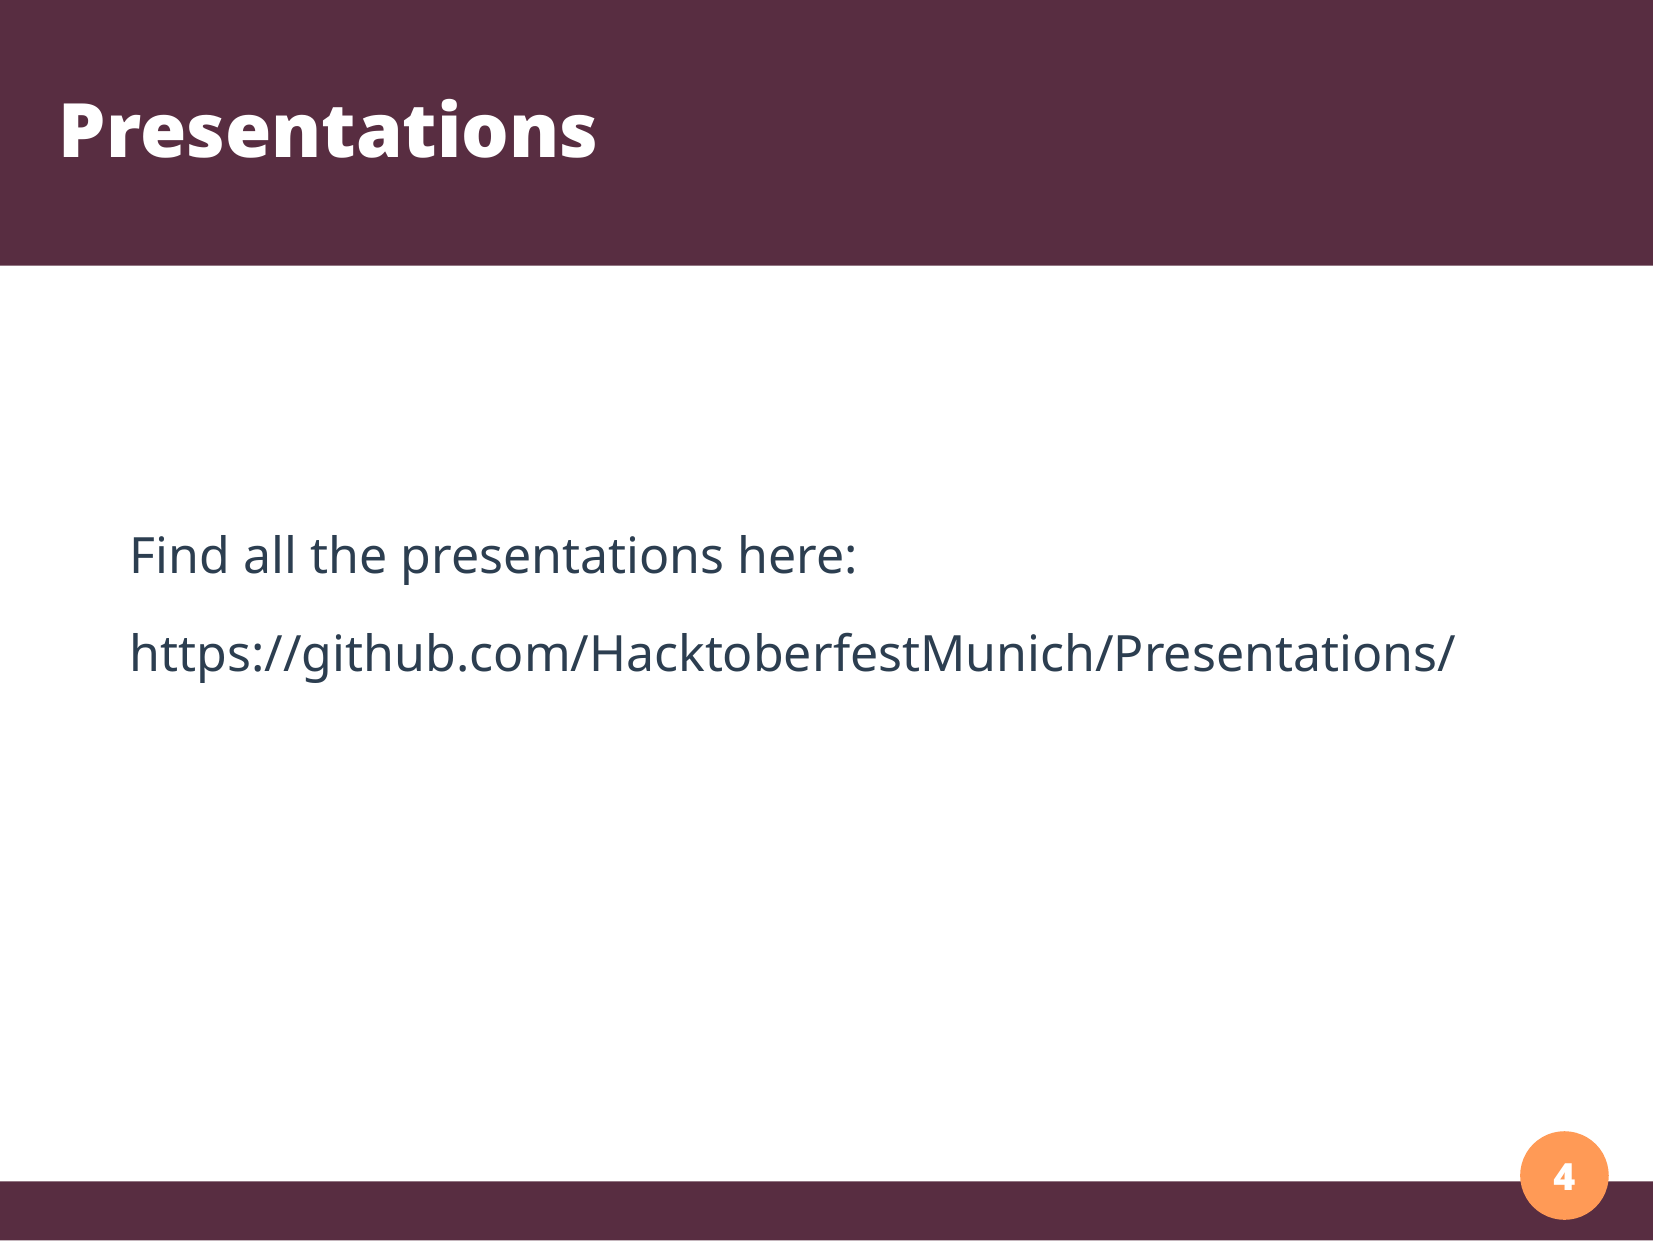

# Presentations
Find all the presentations here:
https://github.com/HacktoberfestMunich/Presentations/
4